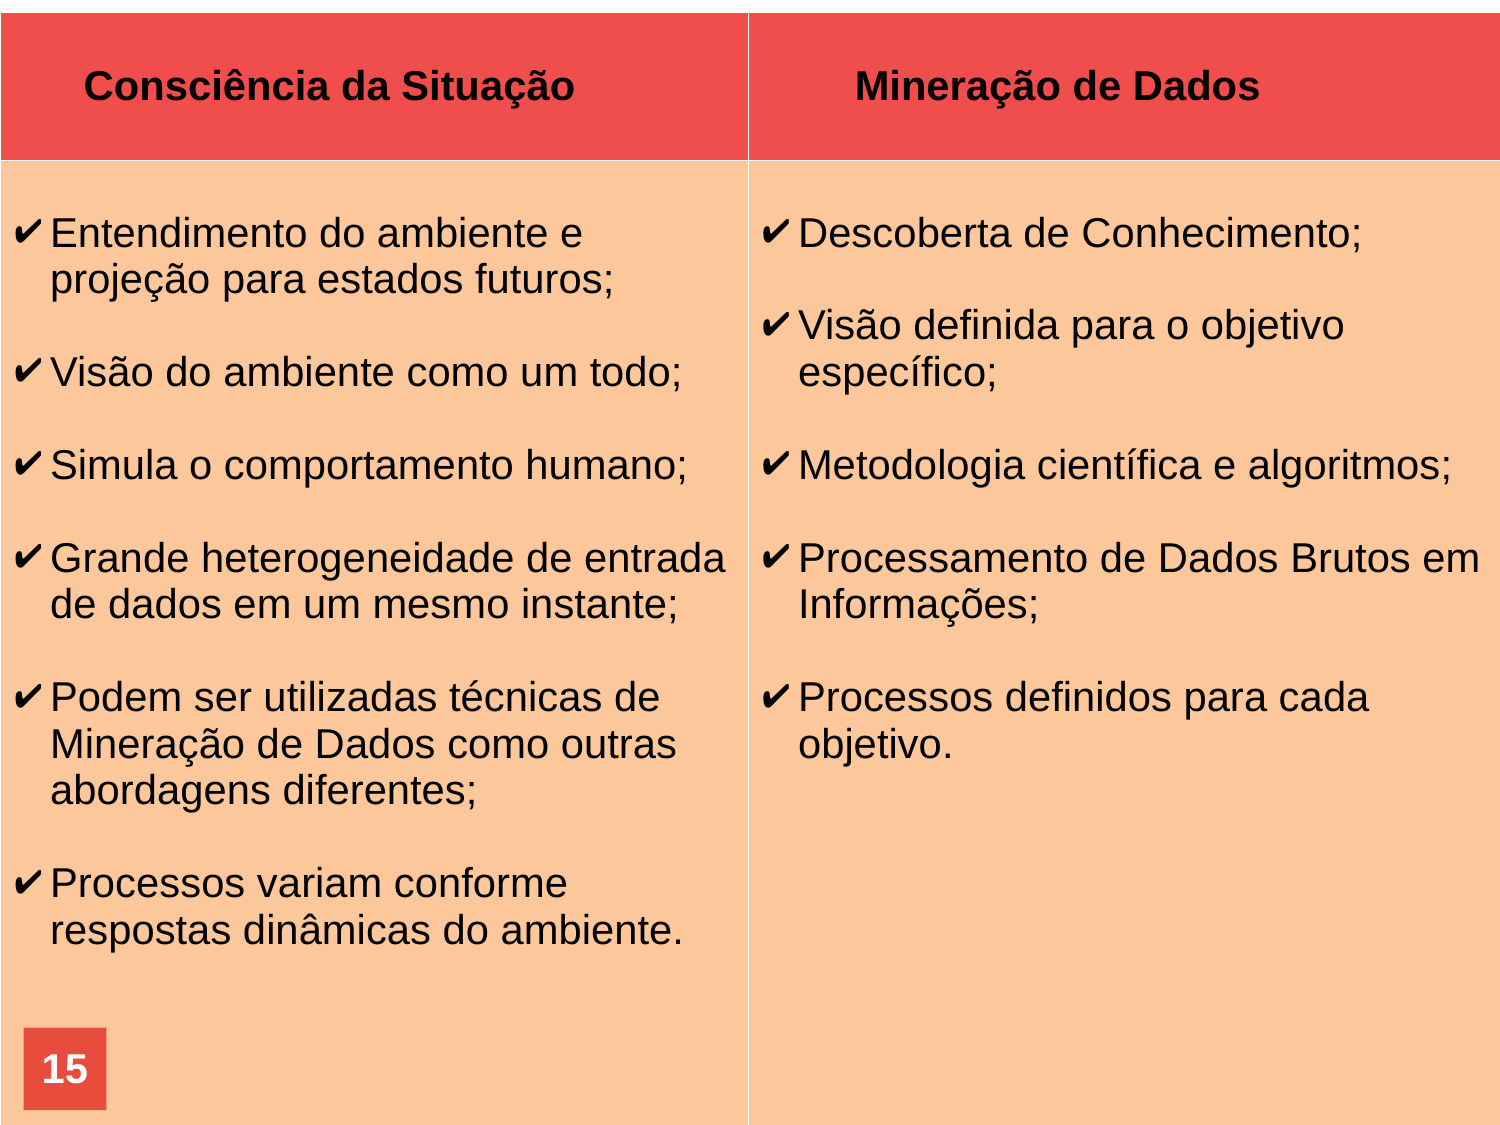

| Consciência da Situação | Mineração de Dados |
| --- | --- |
| Entendimento do ambiente e projeção para estados futuros; Visão do ambiente como um todo; Simula o comportamento humano; Grande heterogeneidade de entrada de dados em um mesmo instante; Podem ser utilizadas técnicas de Mineração de Dados como outras abordagens diferentes; Processos variam conforme respostas dinâmicas do ambiente. | Descoberta de Conhecimento; Visão definida para o objetivo específico; Metodologia científica e algoritmos; Processamento de Dados Brutos em Informações; Processos definidos para cada objetivo. |
#
17
15